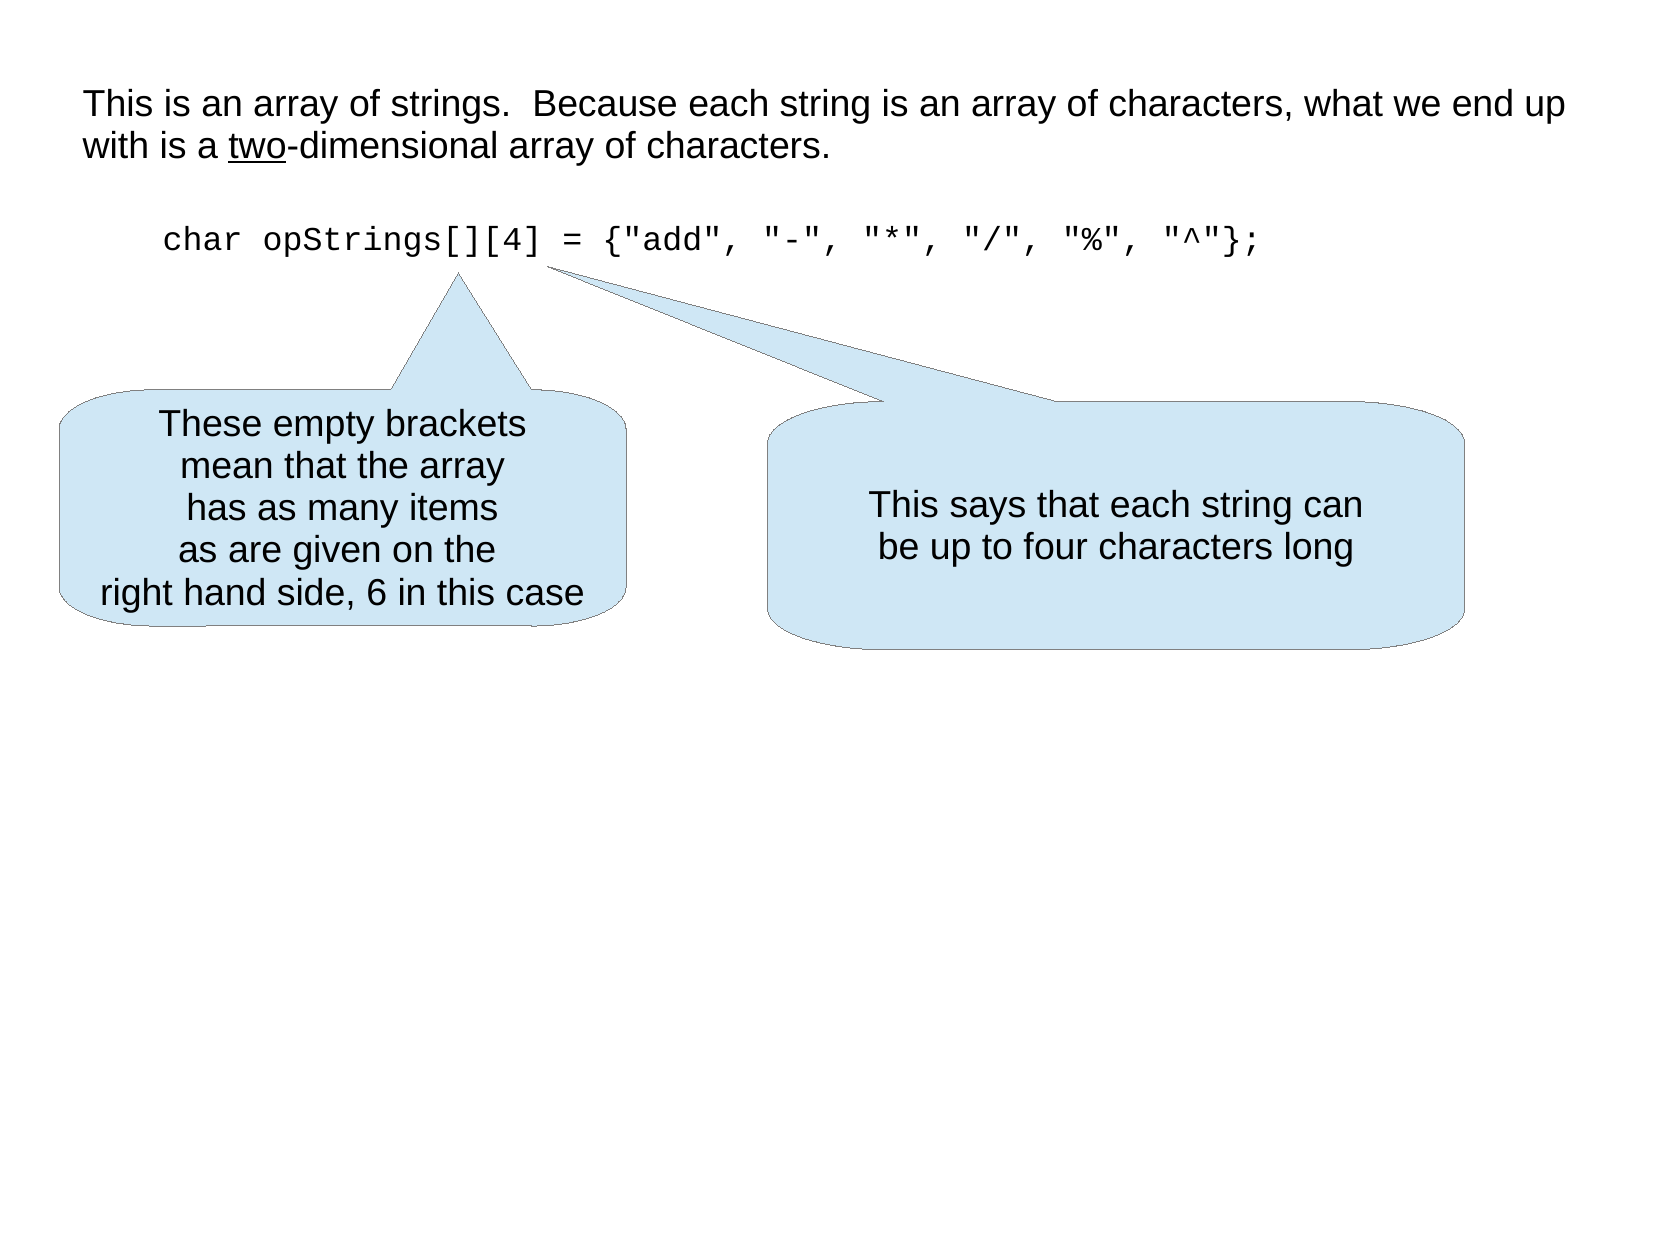

# This is an array of strings. Because each string is an array of characters, what we end up with is a two-dimensional array of characters.
 char opStrings[][4] = {"add", "-", "*", "/", "%", "^"};
These empty brackets
mean that the array
has as many items
as are given on the
right hand side, 6 in this case
This says that each string can
be up to four characters long